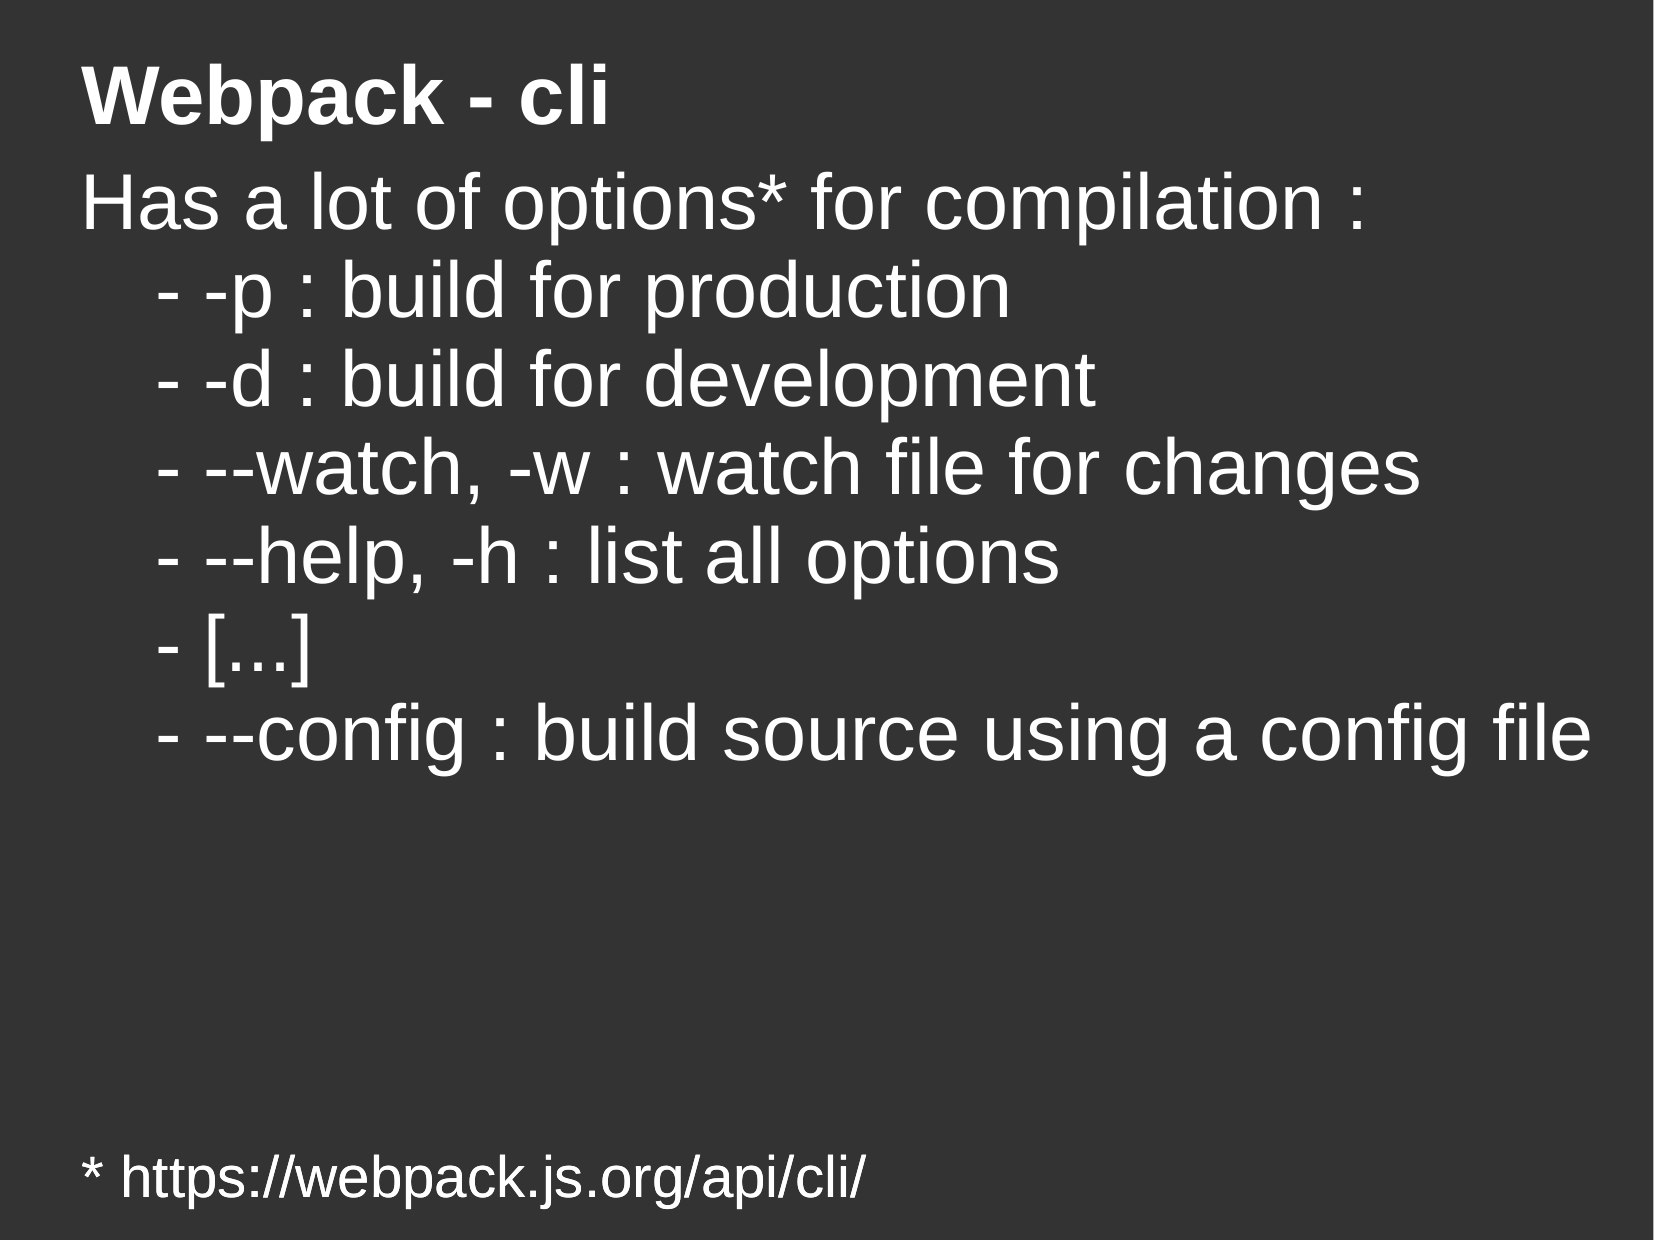

Webpack - cli
# Has a lot of options* for compilation : - -p : build for production - -d : build for development - --watch, -w : watch file for changes - --help, -h : list all options - [...] - --config : build source using a config file
* https://webpack.js.org/api/cli/
* https://webpack.js.org/api/cli/